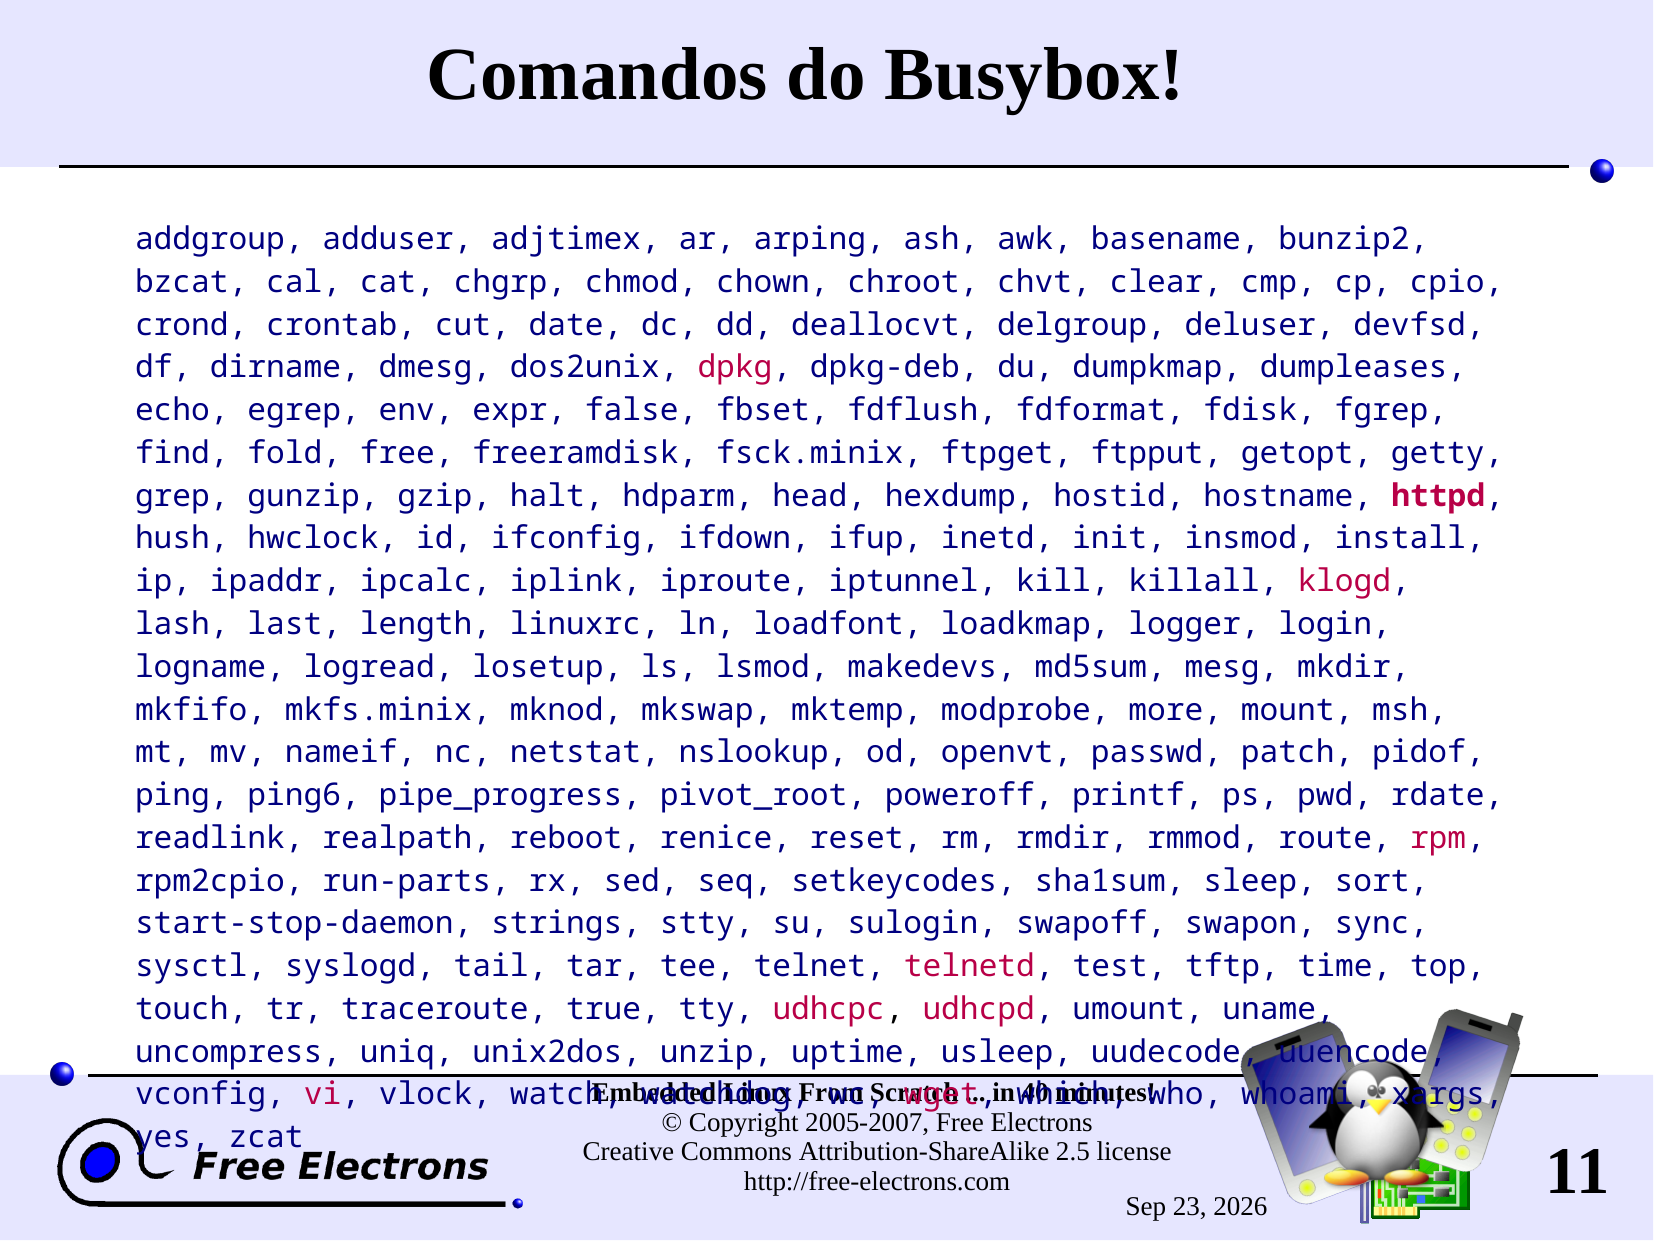

# Comandos do Busybox!
addgroup, adduser, adjtimex, ar, arping, ash, awk, basename, bunzip2, bzcat, cal, cat, chgrp, chmod, chown, chroot, chvt, clear, cmp, cp, cpio, crond, crontab, cut, date, dc, dd, deallocvt, delgroup, deluser, devfsd, df, dirname, dmesg, dos2unix, dpkg, dpkg-deb, du, dumpkmap, dumpleases, echo, egrep, env, expr, false, fbset, fdflush, fdformat, fdisk, fgrep, find, fold, free, freeramdisk, fsck.minix, ftpget, ftpput, getopt, getty, grep, gunzip, gzip, halt, hdparm, head, hexdump, hostid, hostname, httpd, hush, hwclock, id, ifconfig, ifdown, ifup, inetd, init, insmod, install, ip, ipaddr, ipcalc, iplink, iproute, iptunnel, kill, killall, klogd, lash, last, length, linuxrc, ln, loadfont, loadkmap, logger, login, logname, logread, losetup, ls, lsmod, makedevs, md5sum, mesg, mkdir, mkfifo, mkfs.minix, mknod, mkswap, mktemp, modprobe, more, mount, msh, mt, mv, nameif, nc, netstat, nslookup, od, openvt, passwd, patch, pidof, ping, ping6, pipe_progress, pivot_root, poweroff, printf, ps, pwd, rdate, readlink, realpath, reboot, renice, reset, rm, rmdir, rmmod, route, rpm, rpm2cpio, run-parts, rx, sed, seq, setkeycodes, sha1sum, sleep, sort, start-stop-daemon, strings, stty, su, sulogin, swapoff, swapon, sync, sysctl, syslogd, tail, tar, tee, telnet, telnetd, test, tftp, time, top, touch, tr, traceroute, true, tty, udhcpc, udhcpd, umount, uname, uncompress, uniq, unix2dos, unzip, uptime, usleep, uudecode, uuencode, vconfig, vi, vlock, watch, watchdog, wc, wget, which, who, whoami, xargs, yes, zcat